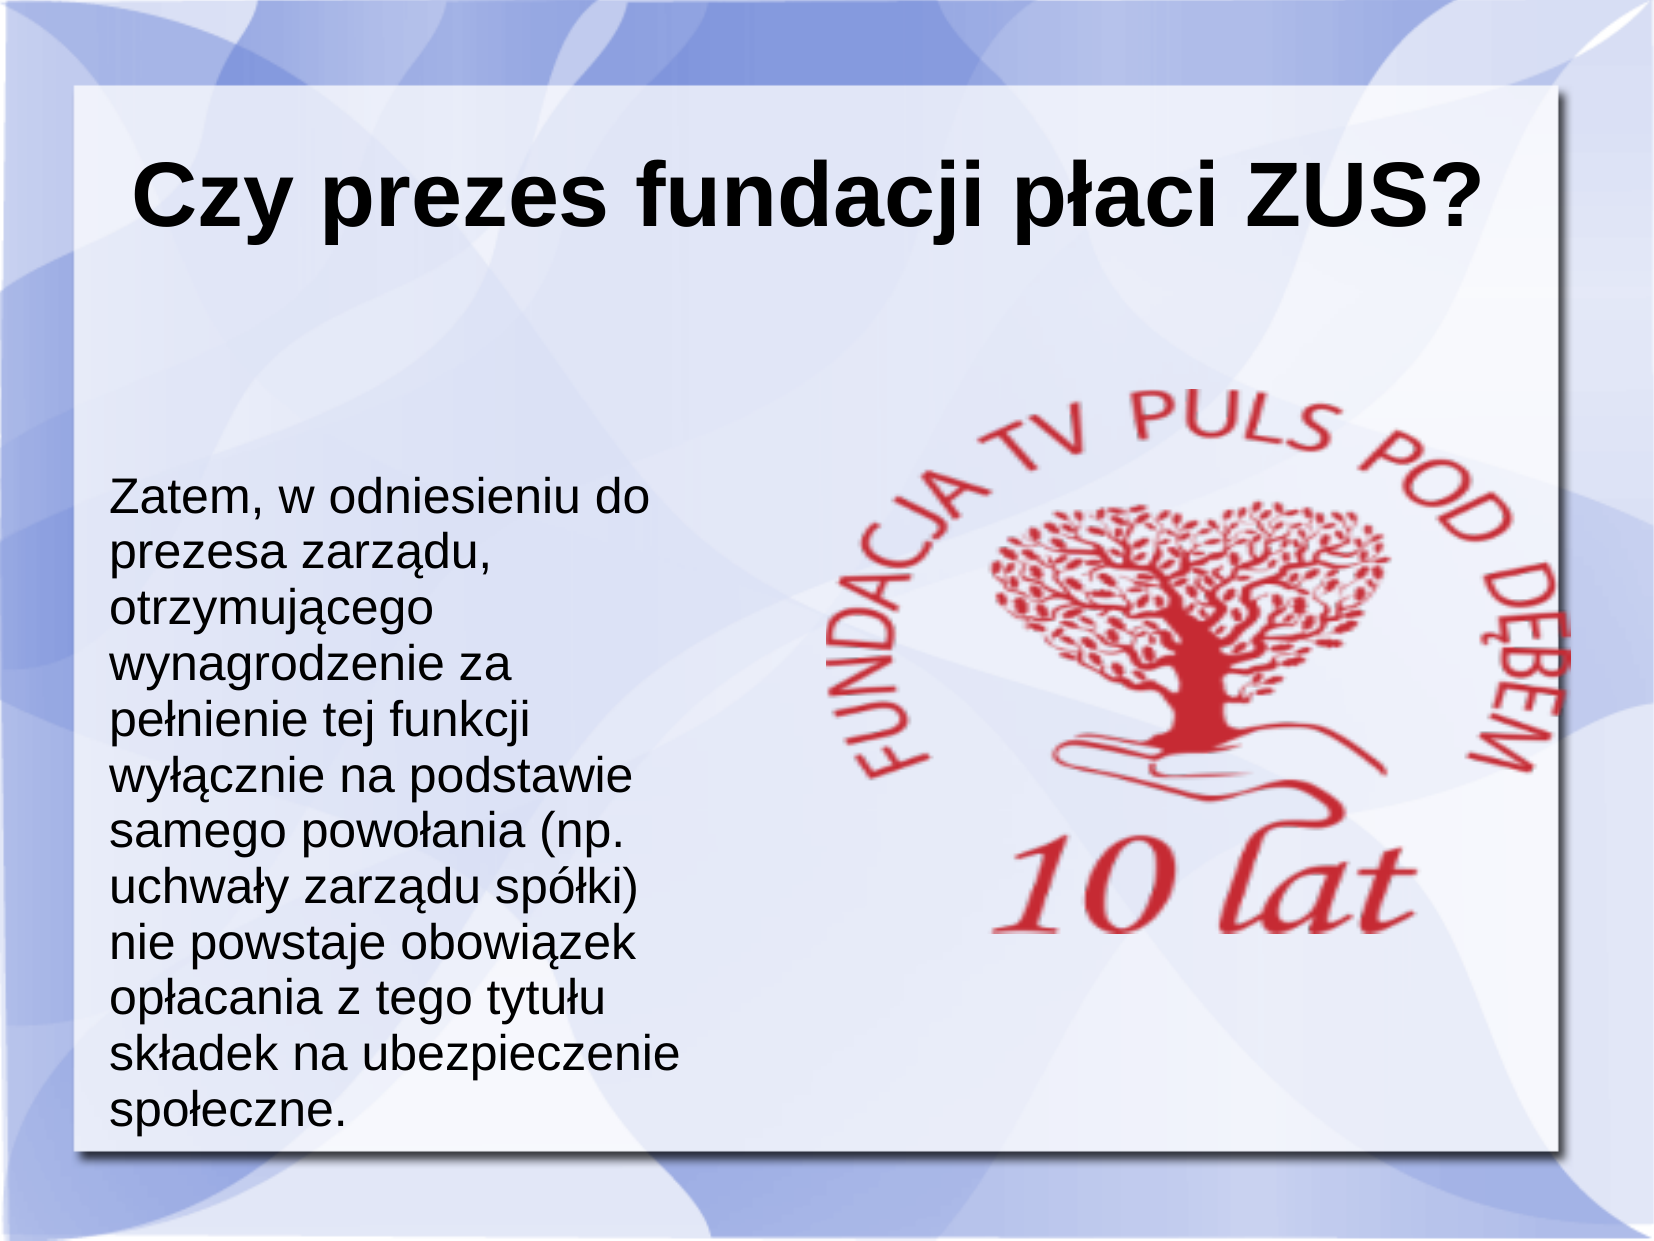

# Czy prezes fundacji płaci ZUS?
Zatem, w odniesieniu do prezesa zarządu, otrzymującego wynagrodzenie za pełnienie tej funkcji wyłącznie na podstawie samego powołania (np. uchwały zarządu spółki) nie powstaje obowiązek opłacania z tego tytułu składek na ubezpieczenie społeczne.